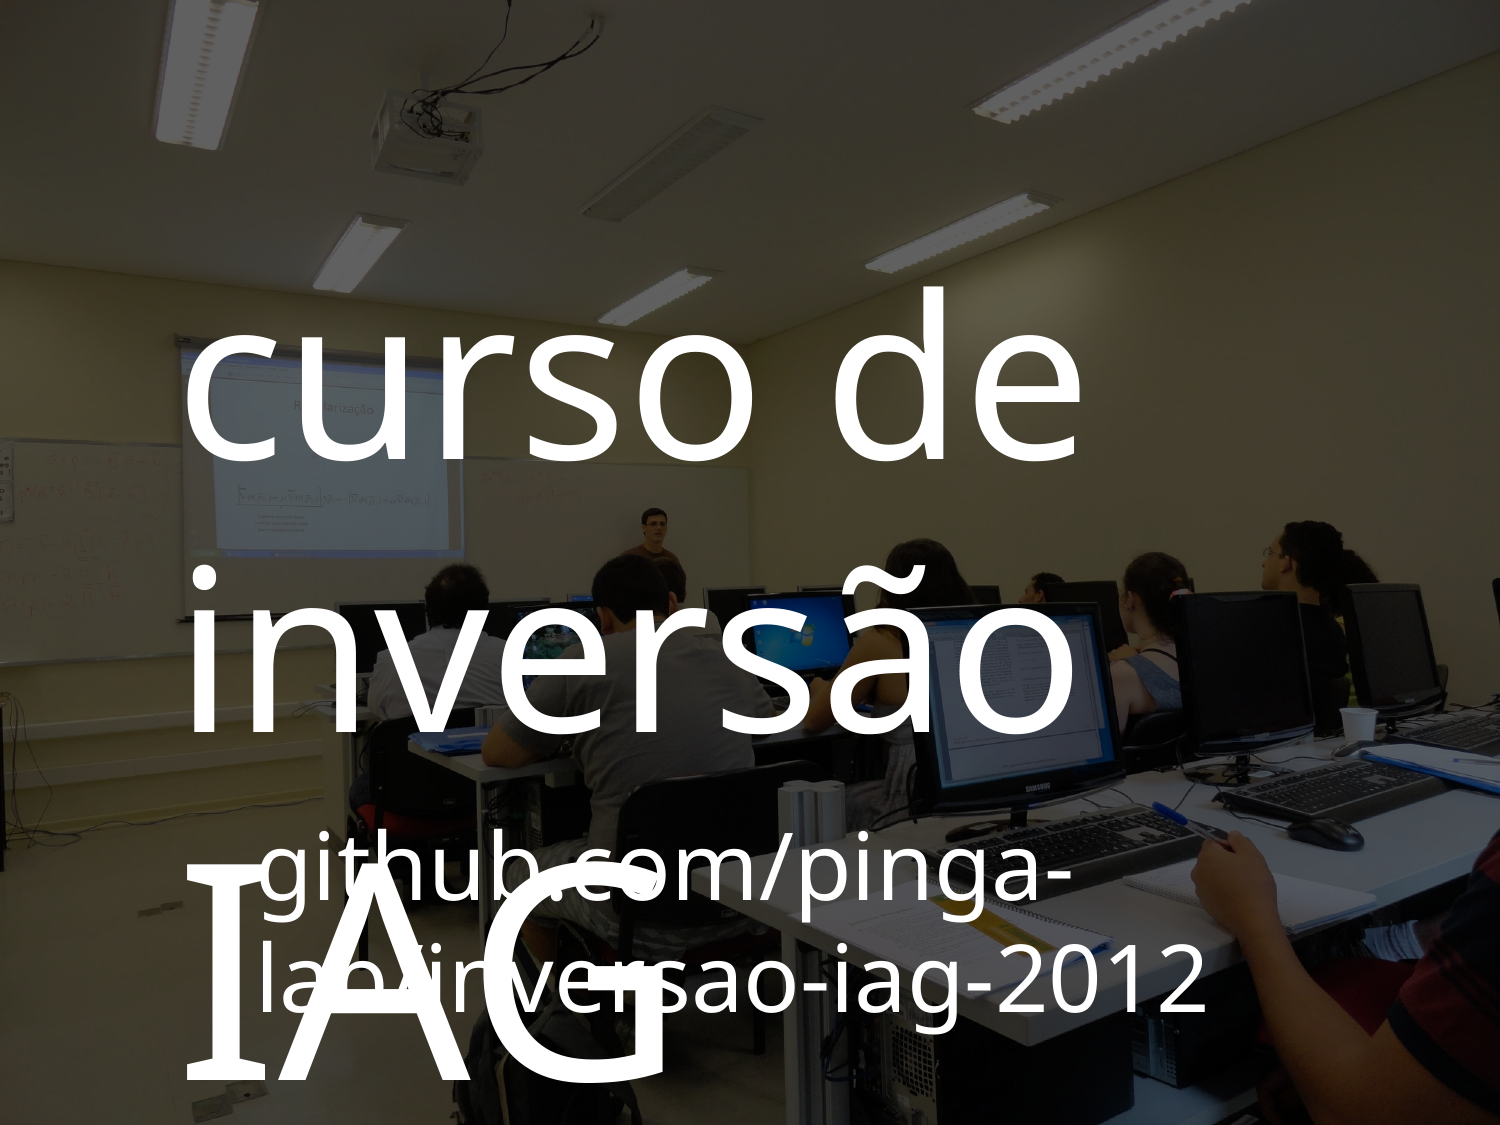

curso de inversão
IAG 02/2011
# github.com/pinga-lab/inversao-iag-2012